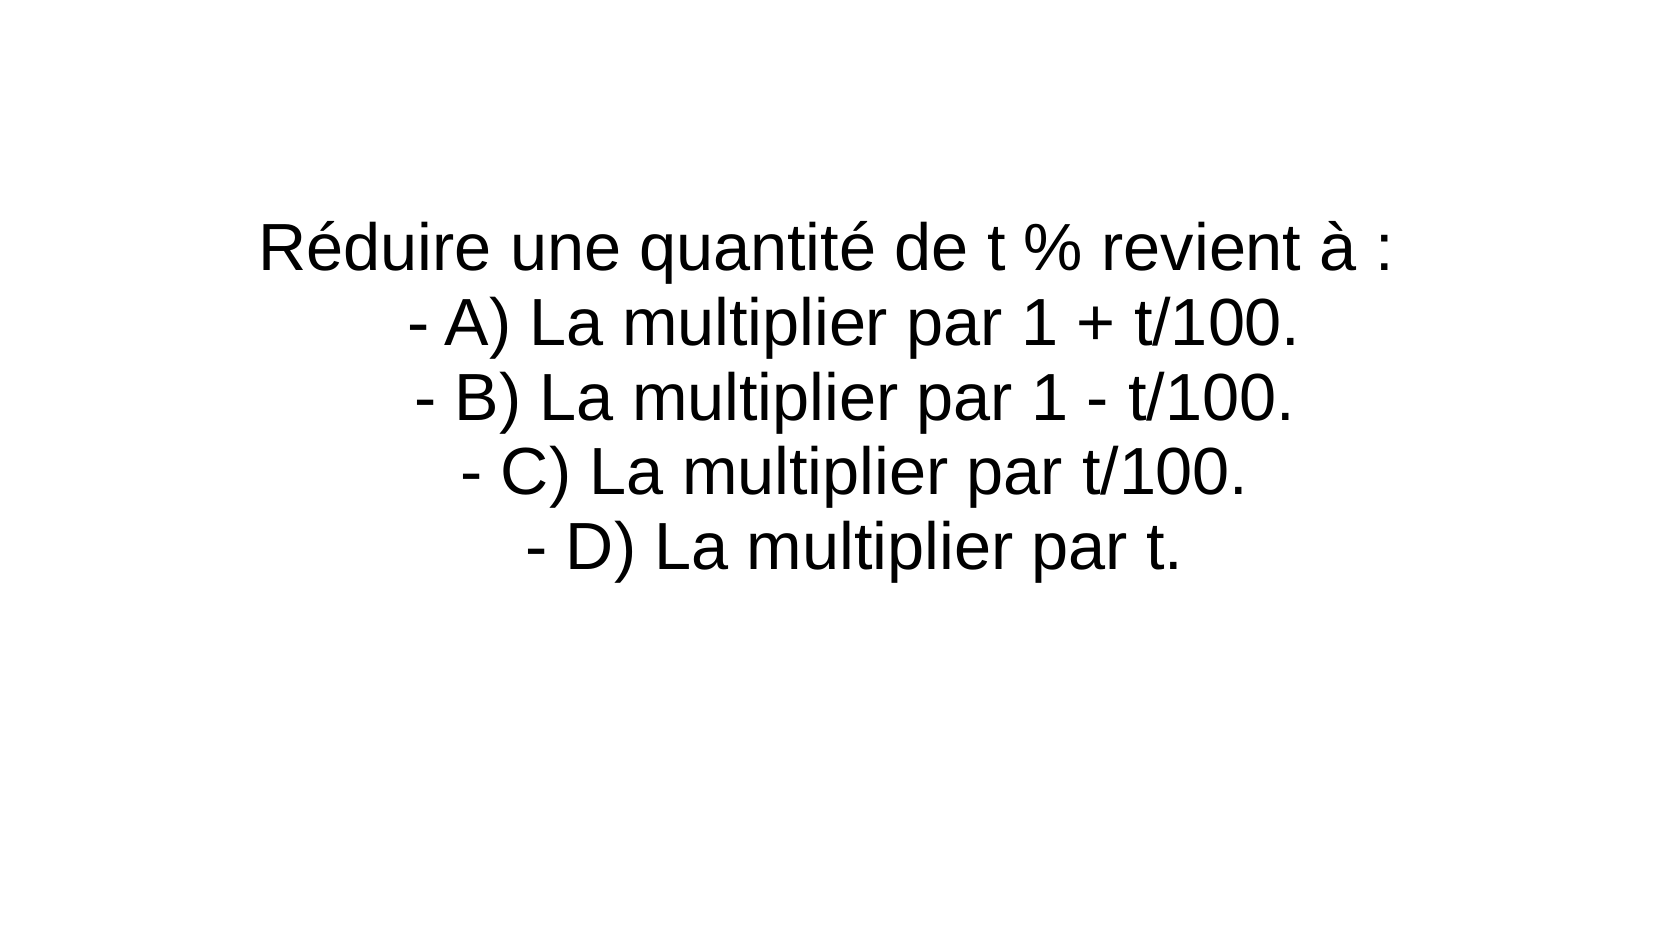

# Réduire une quantité de t % revient à :
 - A) La multiplier par 1 + t/100.
 - B) La multiplier par 1 - t/100.
 - C) La multiplier par t/100.
 - D) La multiplier par t.